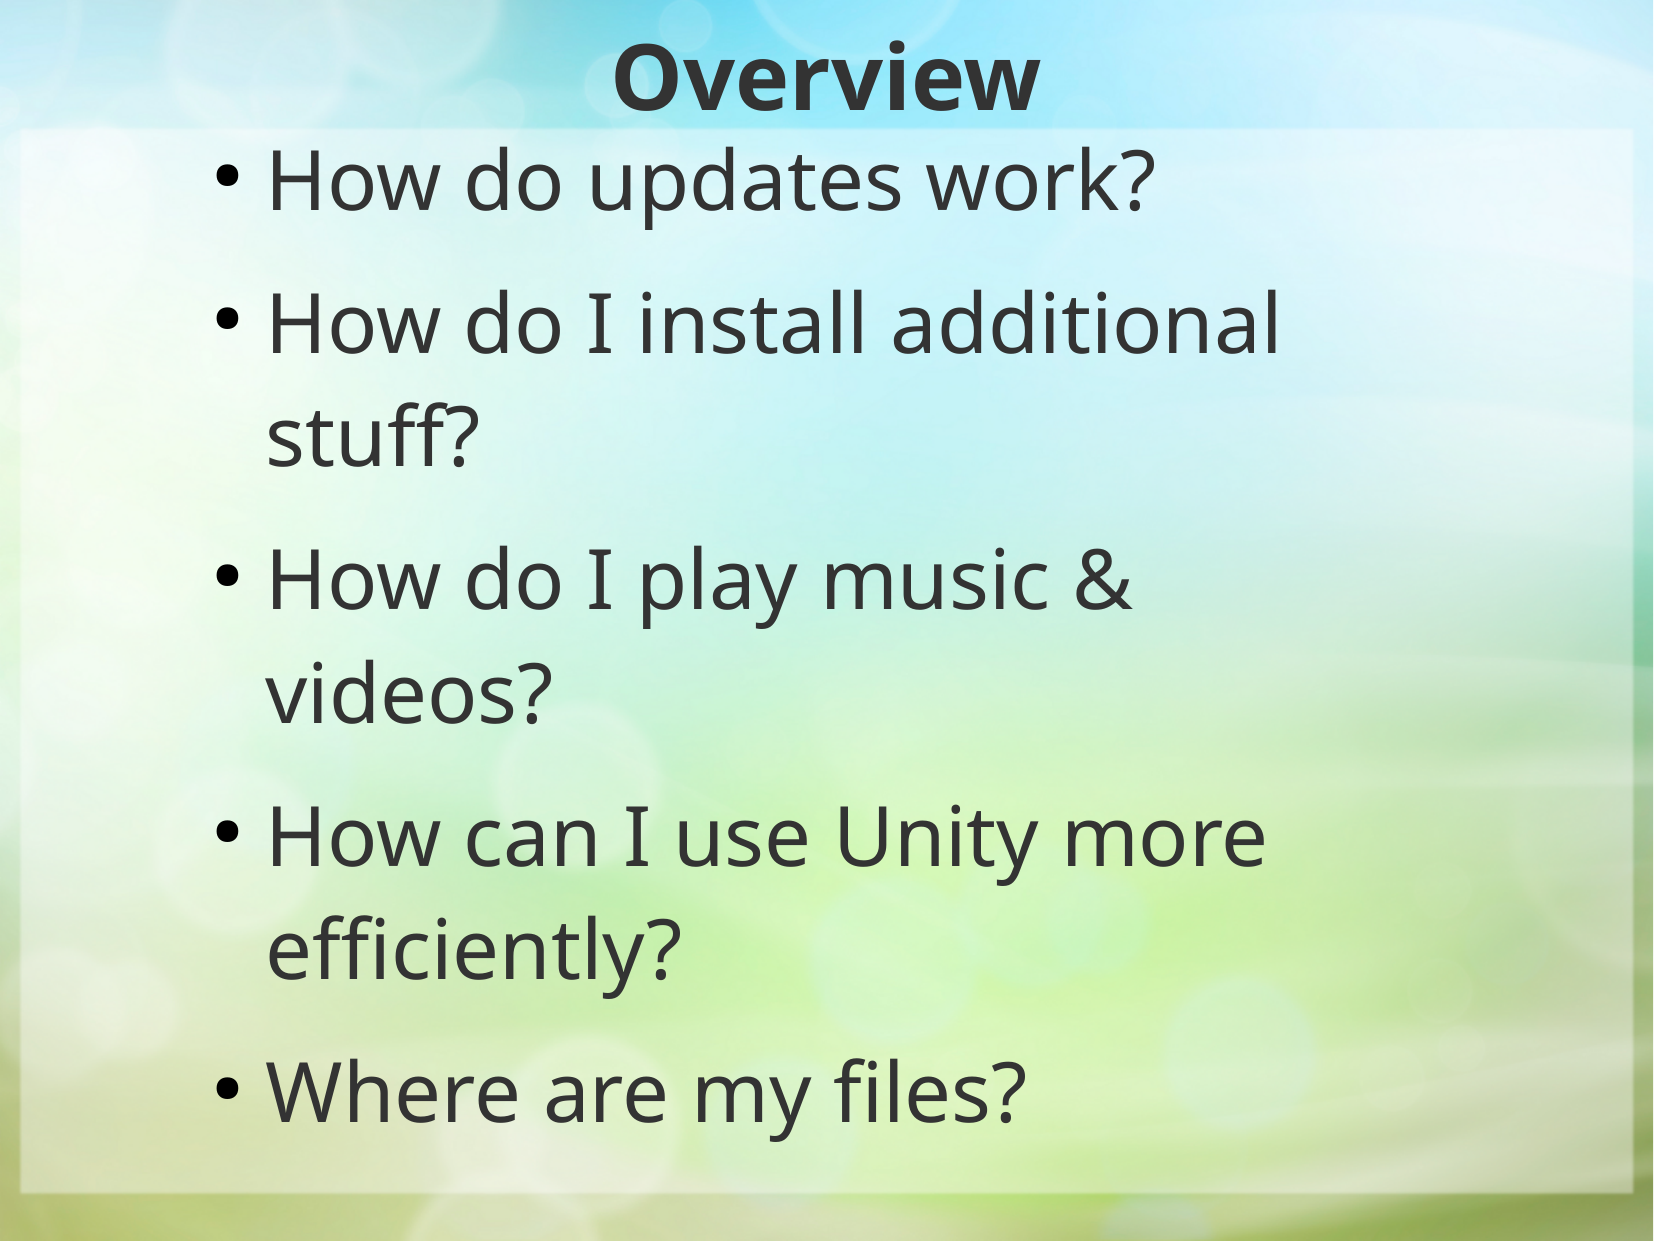

# Overview
How do updates work?
How do I install additional stuff?
How do I play music & videos?
How can I use Unity more efficiently?
Where are my files?